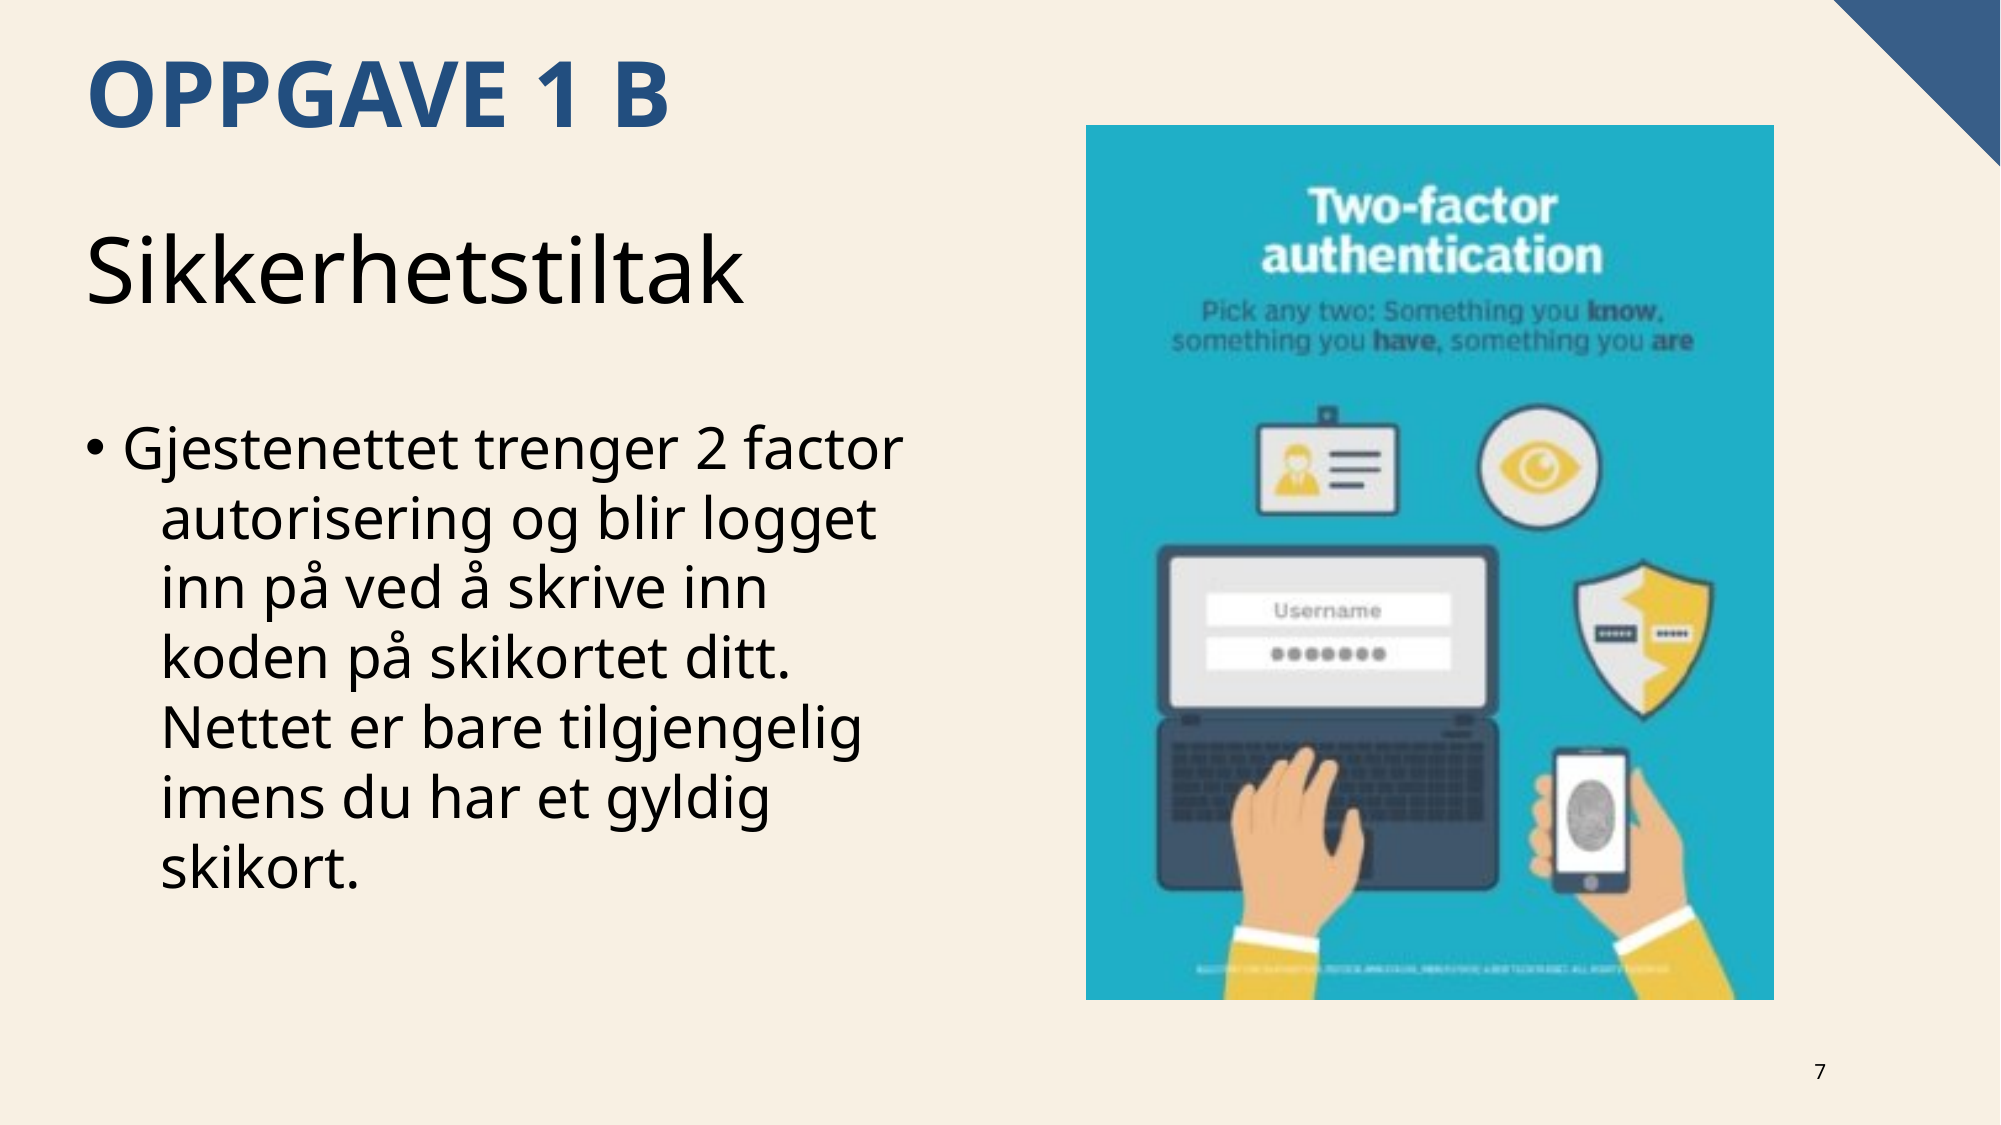

# Oppgave 1 b
Sikkerhetstiltak
Gjestenettet trenger 2 factor autorisering og blir logget inn på ved å skrive inn koden på skikortet ditt. Nettet er bare tilgjengelig imens du har et gyldig skikort.